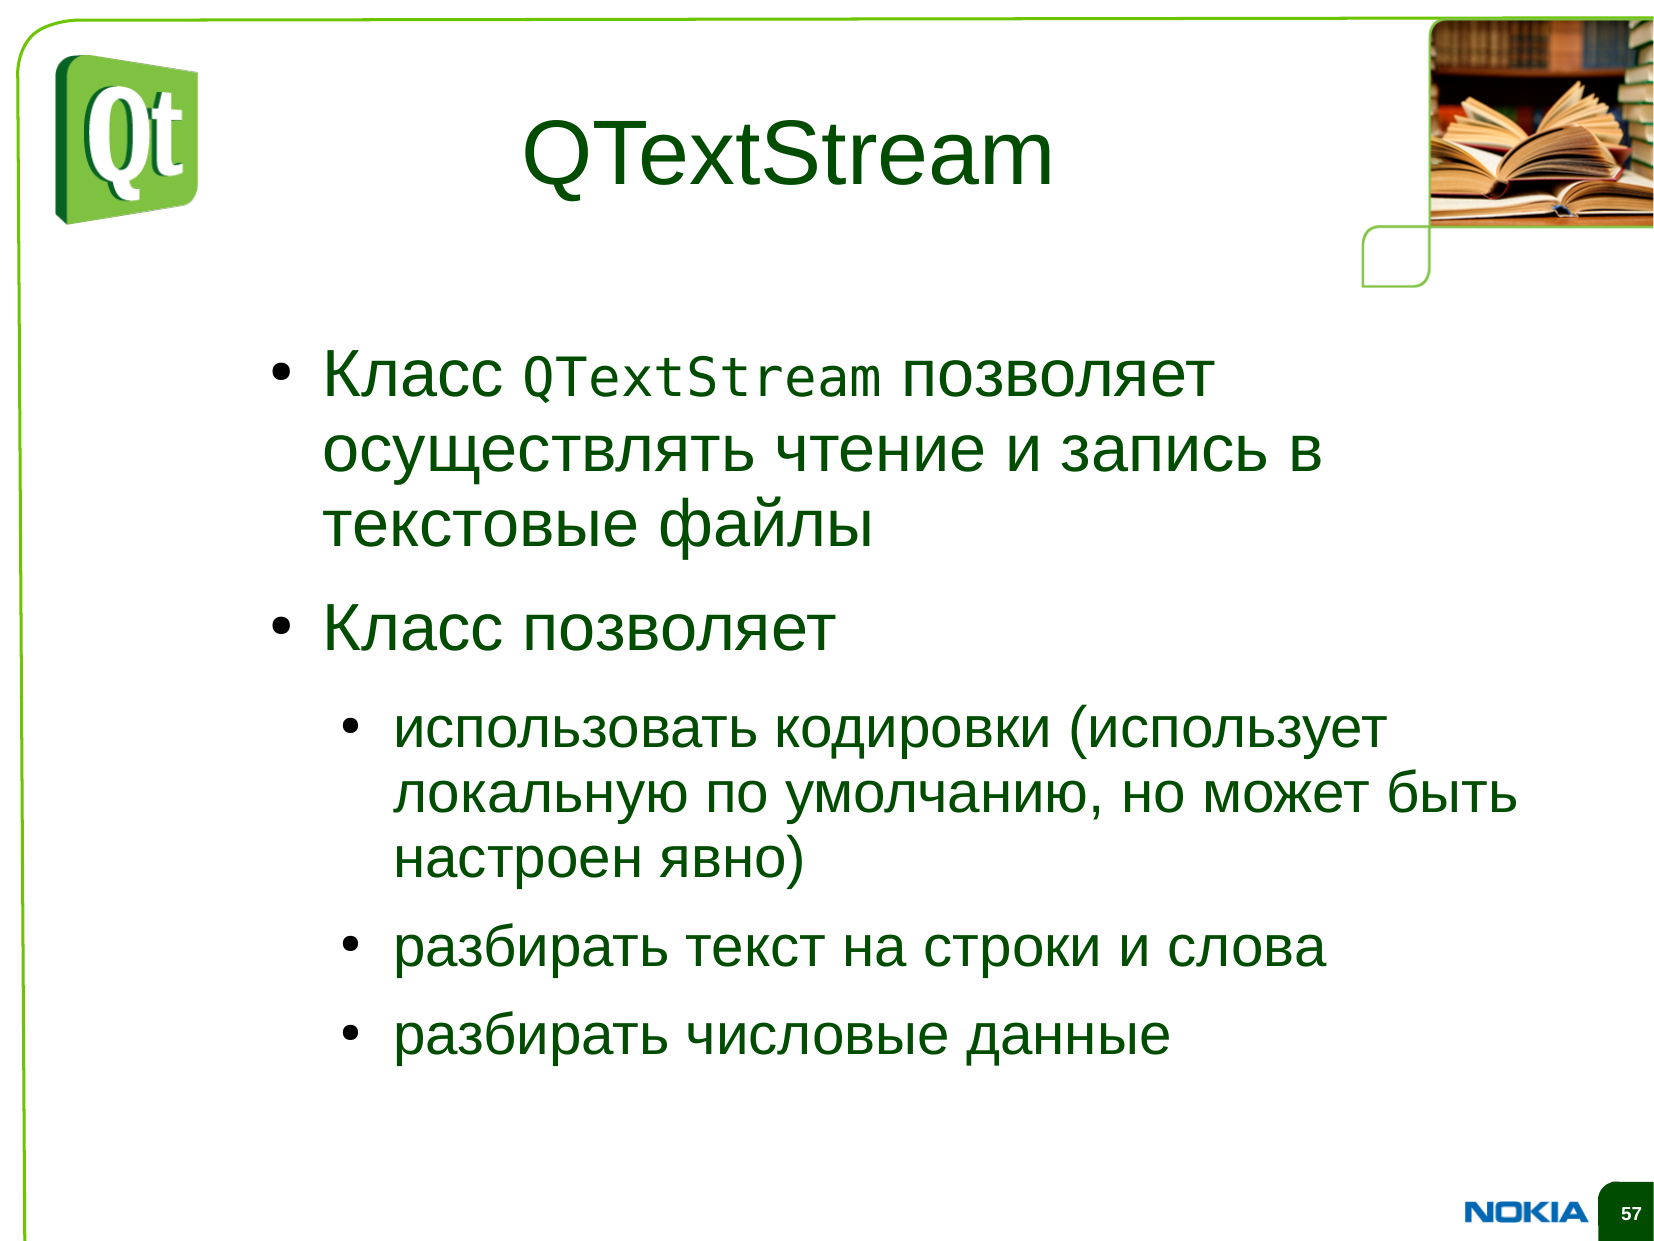

# QTextStream
Класс QTextStream позволяет осуществлять чтение и запись в текстовые файлы
Класс позволяет
использовать кодировки (использует локальную по умолчанию, но может быть настроен явно)
разбирать текст на строки и слова
разбирать числовые данные